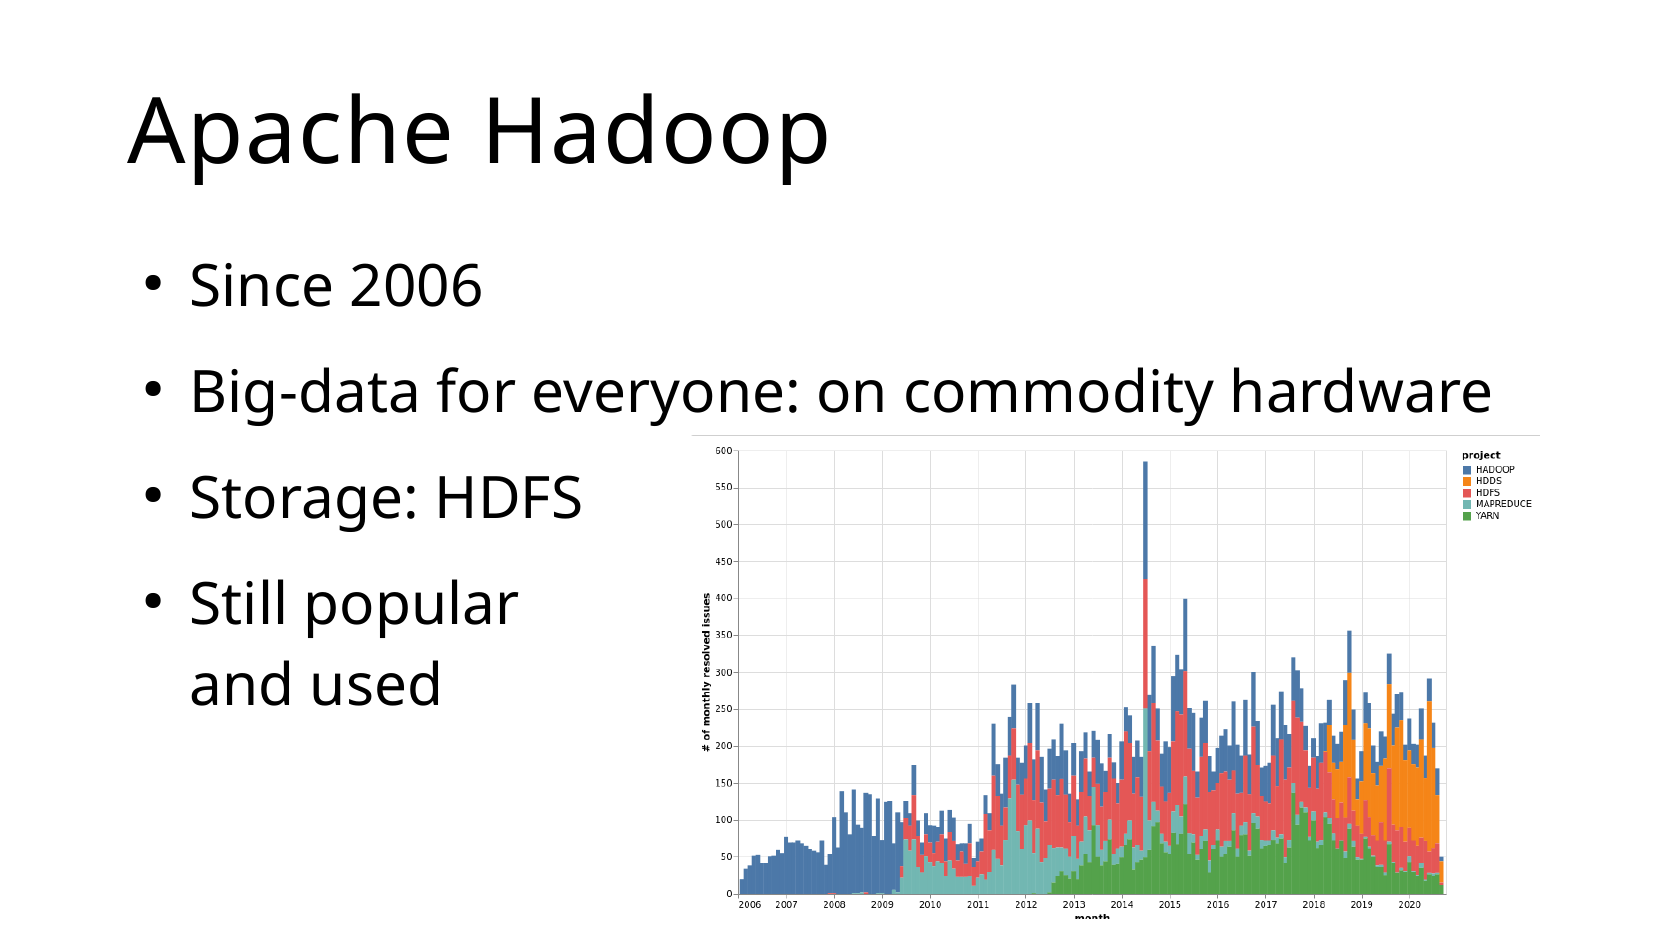

# Apache Hadoop
Since 2006
Big-data for everyone: on commodity hardware
Storage: HDFS
Still popular
and used